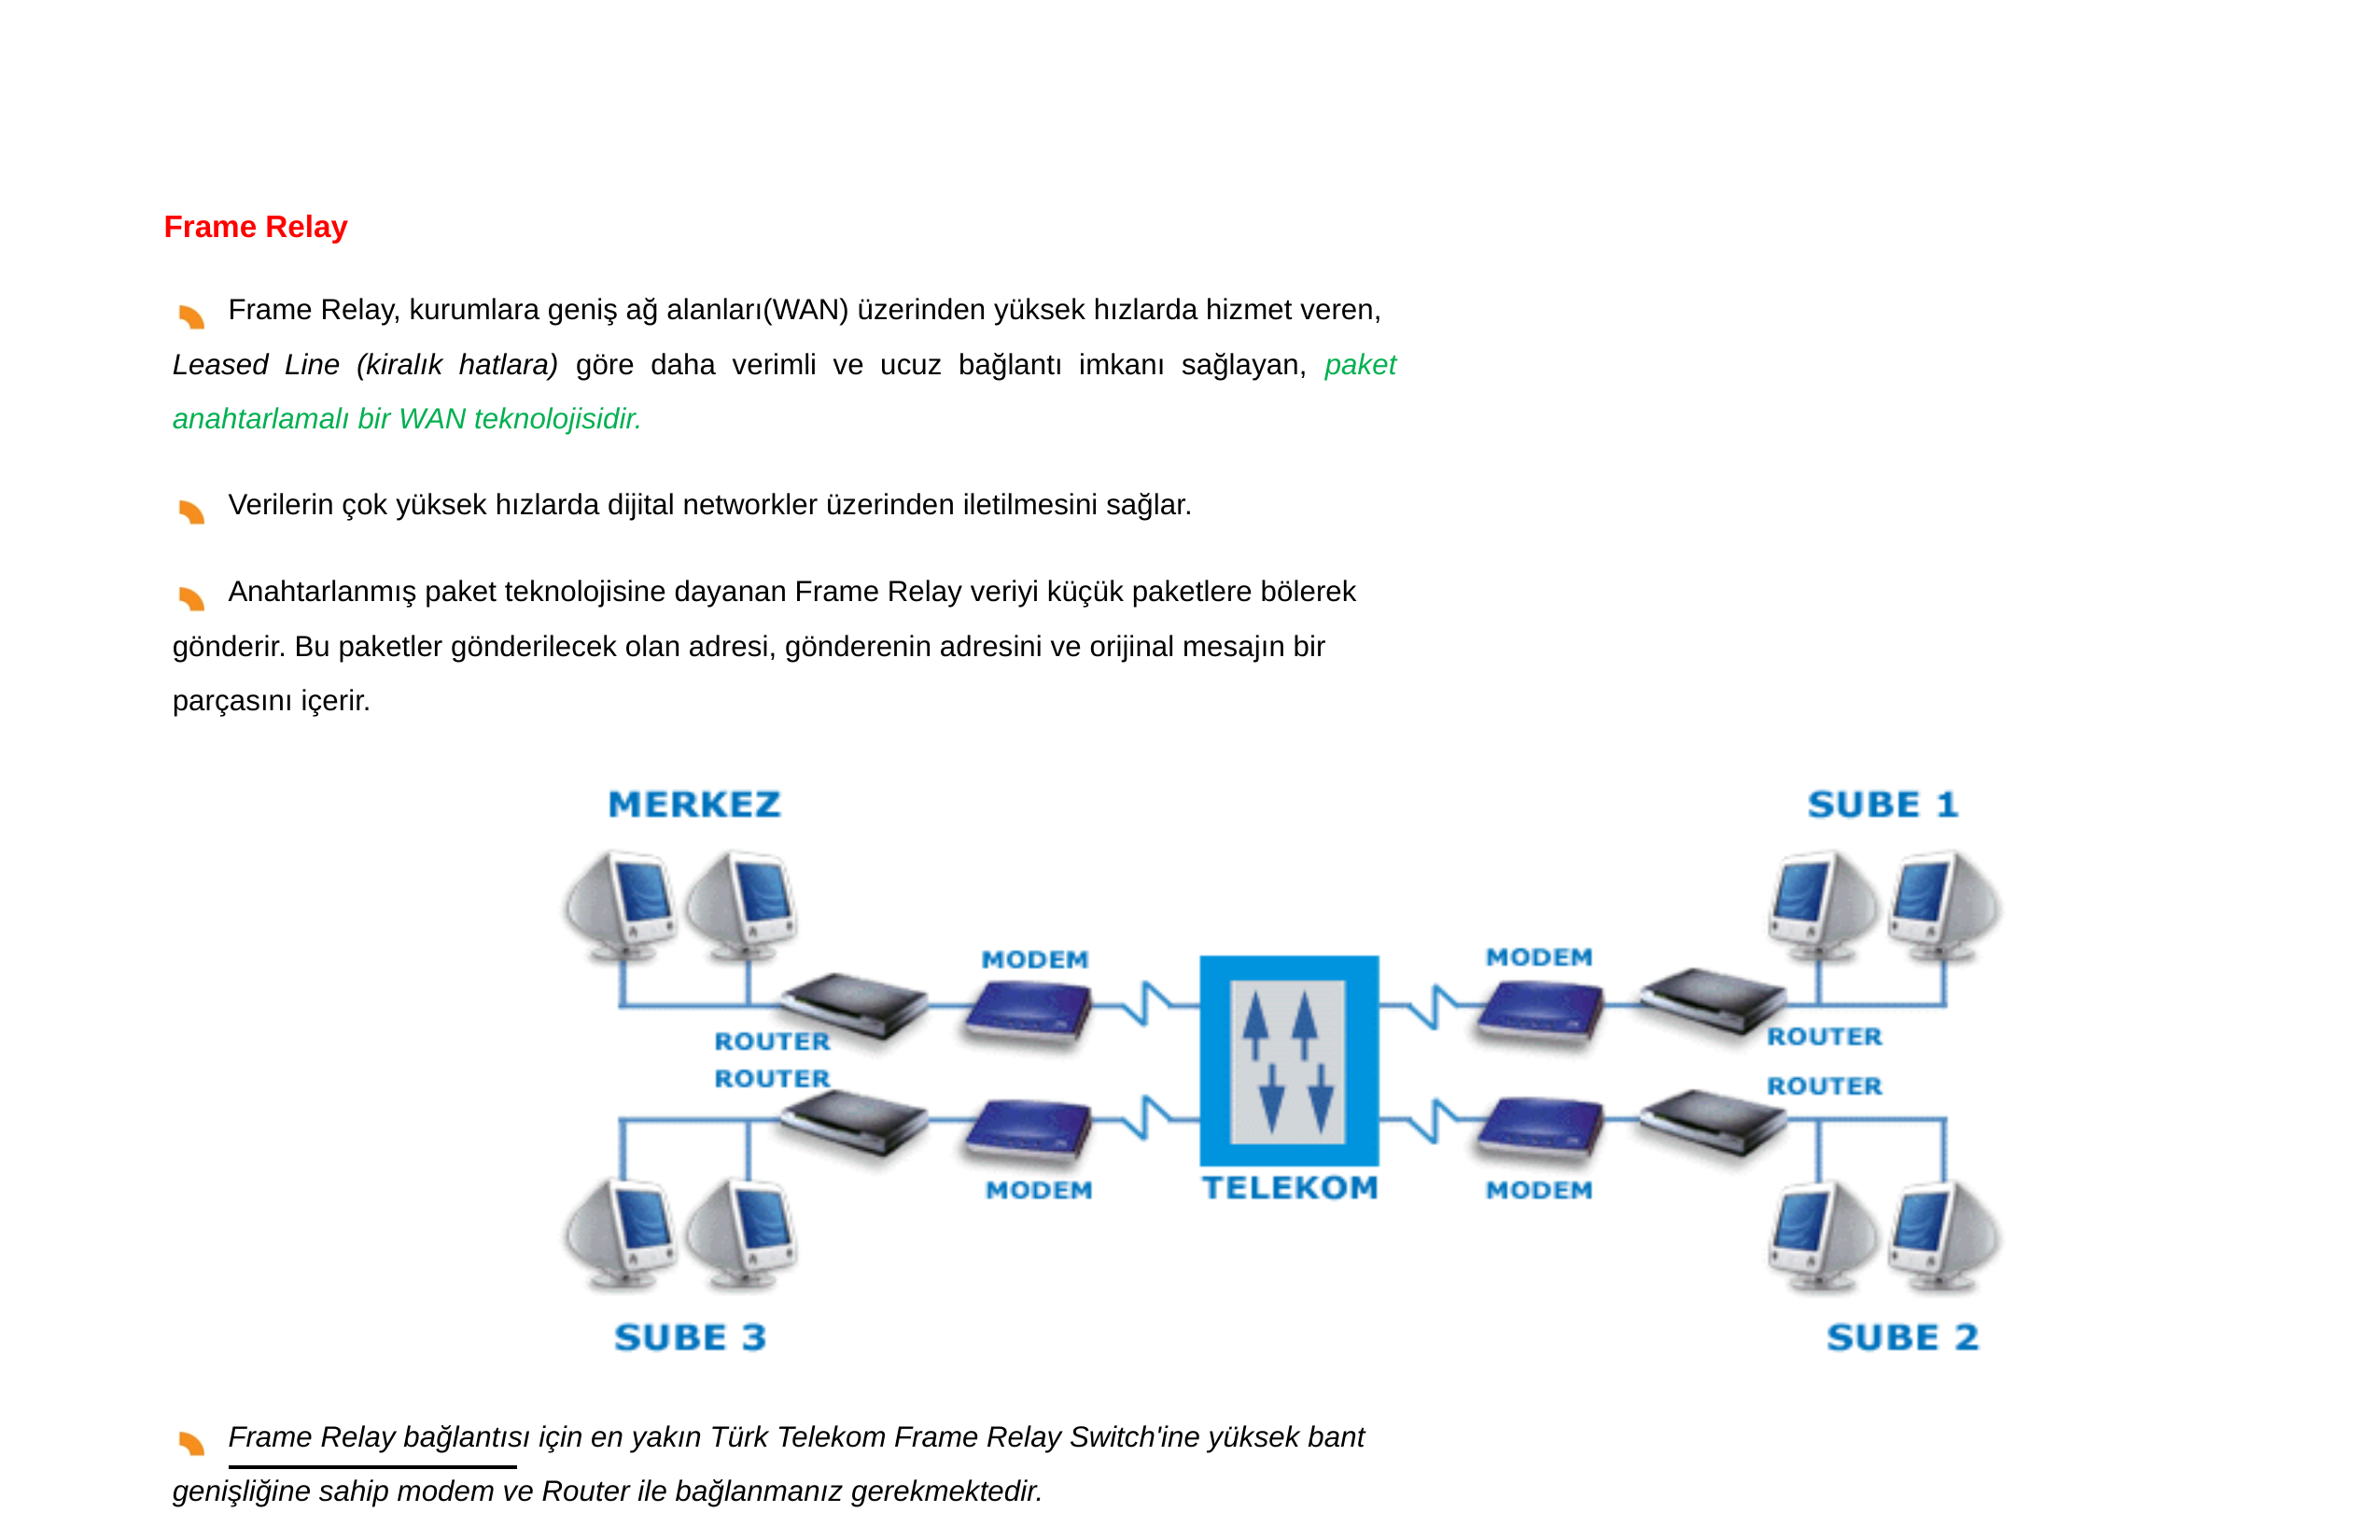

Frame Relay
Frame Relay, kurumlara geniş ağ alanları(WAN) üzerinden yüksek hızlarda hizmet veren,
Leased Line (kiralık hatlara) göre daha verimli ve ucuz bağlantı imkanı sağlayan, paket
anahtarlamalı bir WAN teknolojisidir.
Verilerin çok yüksek hızlarda dijital networkler üzerinden iletilmesini sağlar.
Anahtarlanmış paket teknolojisine dayanan Frame Relay veriyi küçük paketlere bölerek
gönderir. Bu paketler gönderilecek olan adresi, gönderenin adresini ve orijinal mesajın bir
parçasını içerir.
Frame Relay bağlantısı için en yakın Türk Telekom Frame Relay Switch'ine yüksek bant
genişliğine sahip modem ve Router ile bağlanmanız gerekmektedir.